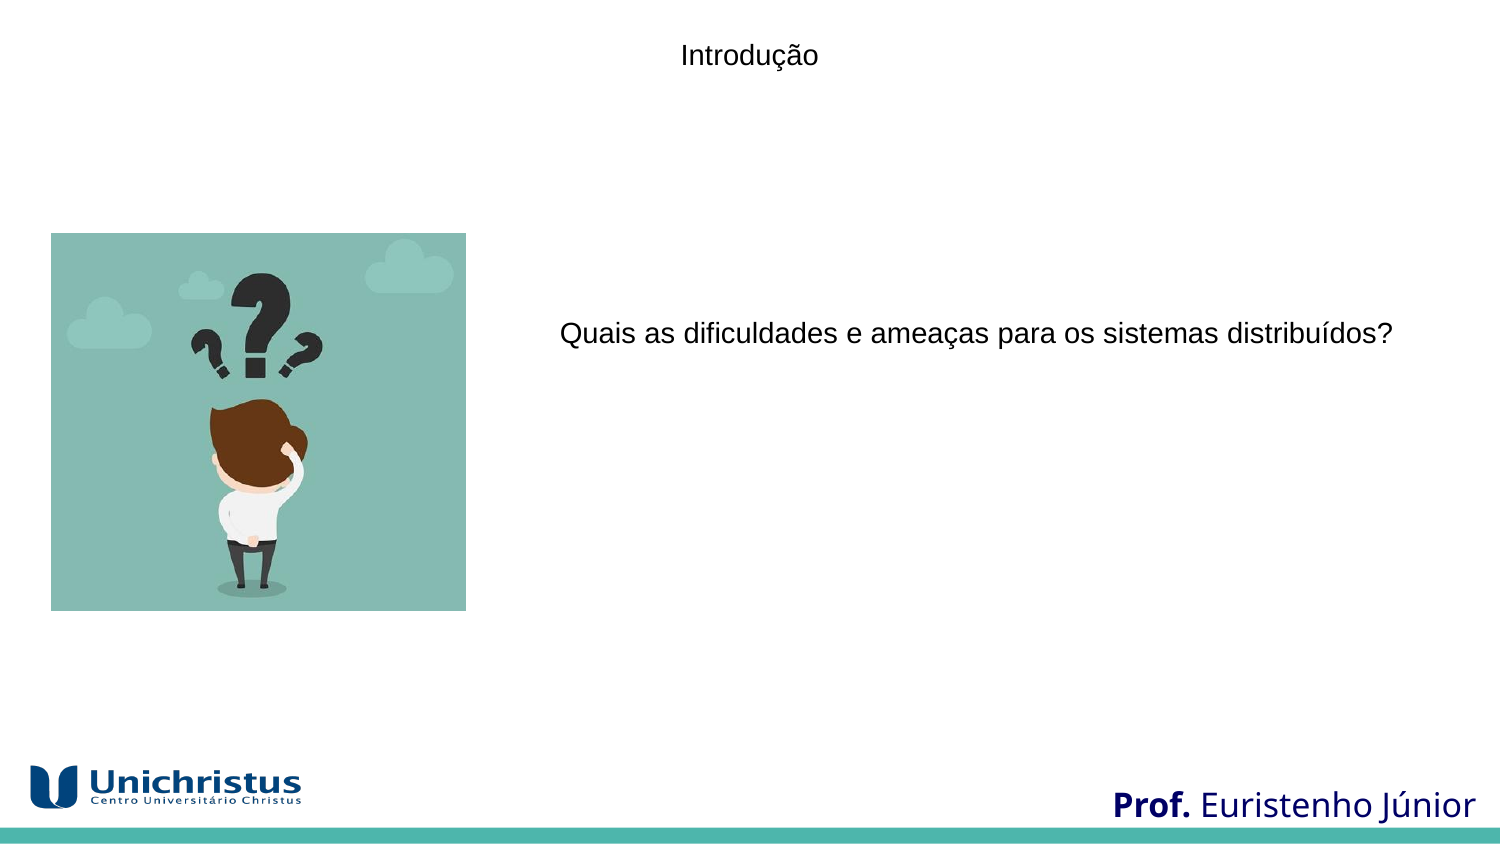

# Introdução
Quais as dificuldades e ameaças para os sistemas distribuídos?
Prof. Euristenho Júnior